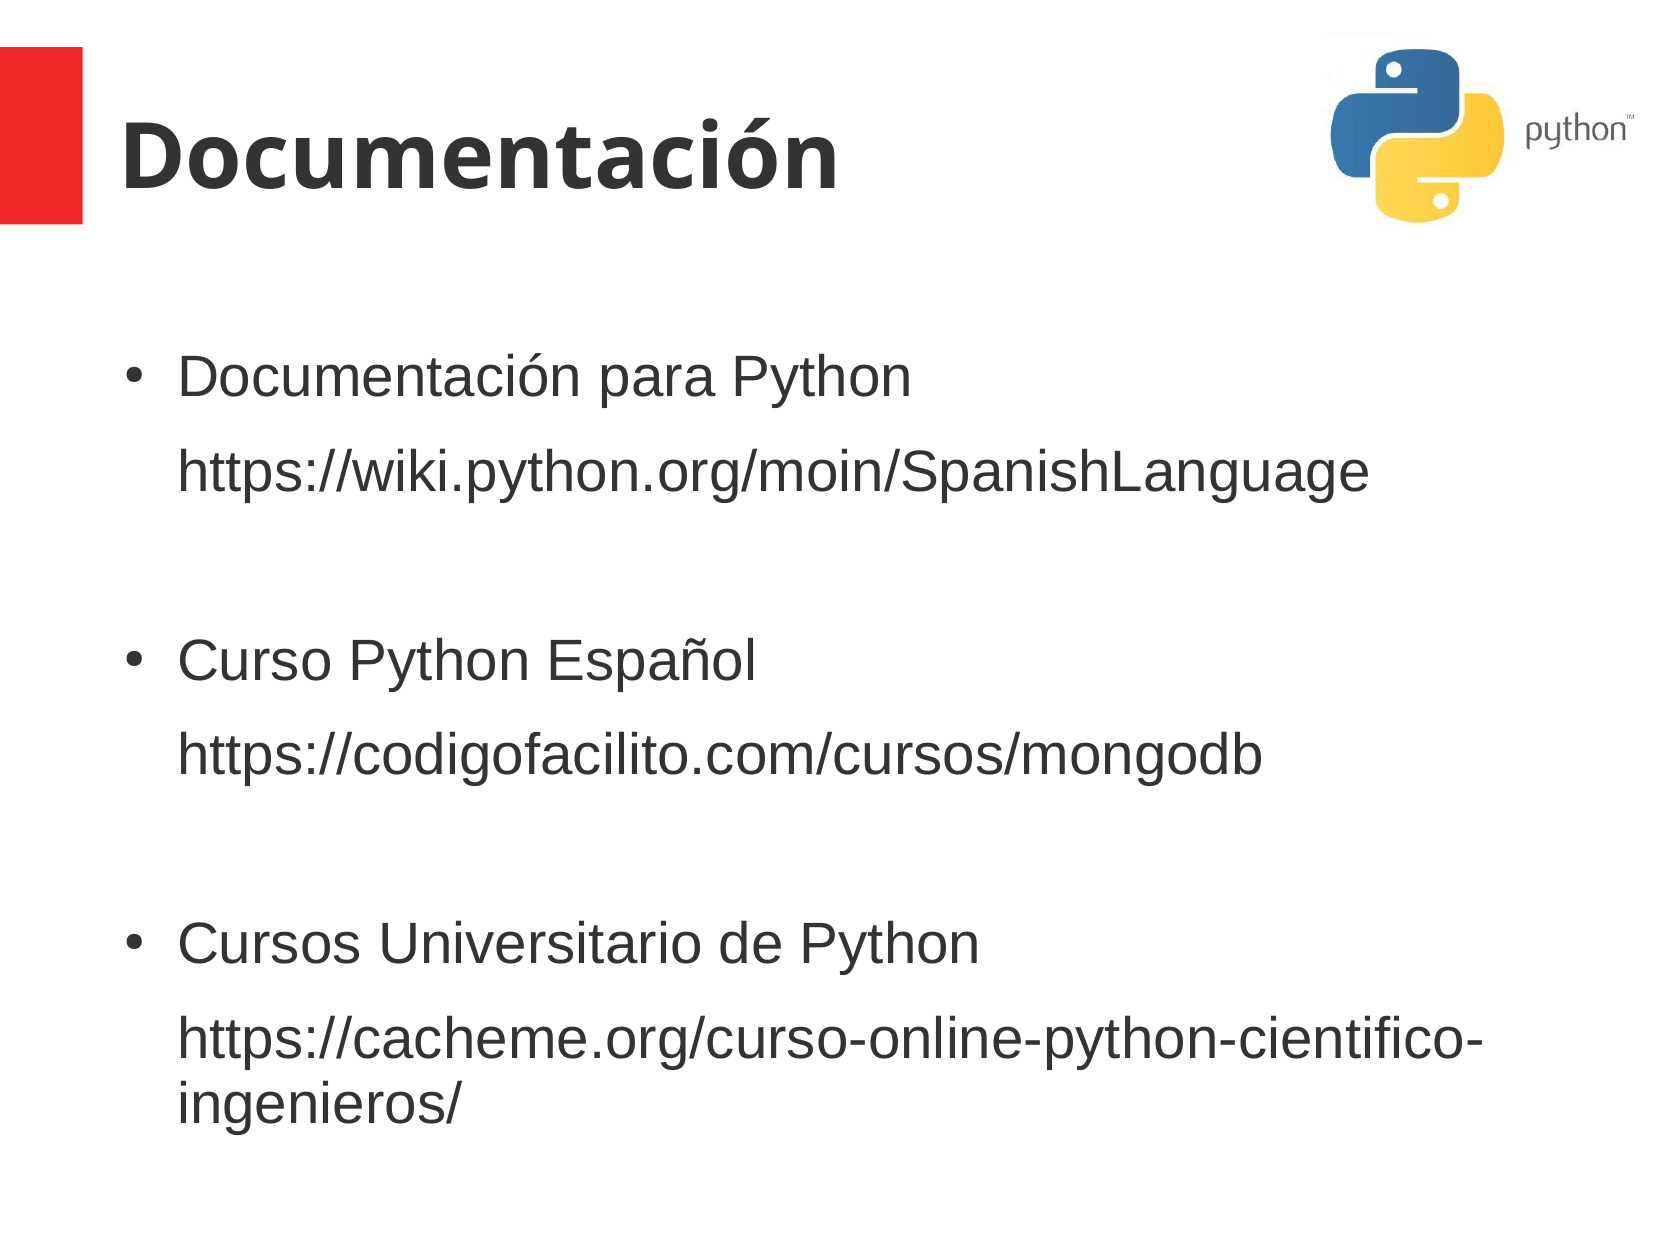

# Documentación
Documentación para Python
https://wiki.python.org/moin/SpanishLanguage
Curso Python Español
https://codigofacilito.com/cursos/mongodb
Cursos Universitario de Python
https://cacheme.org/curso-online-python-cientifico-ingenieros/